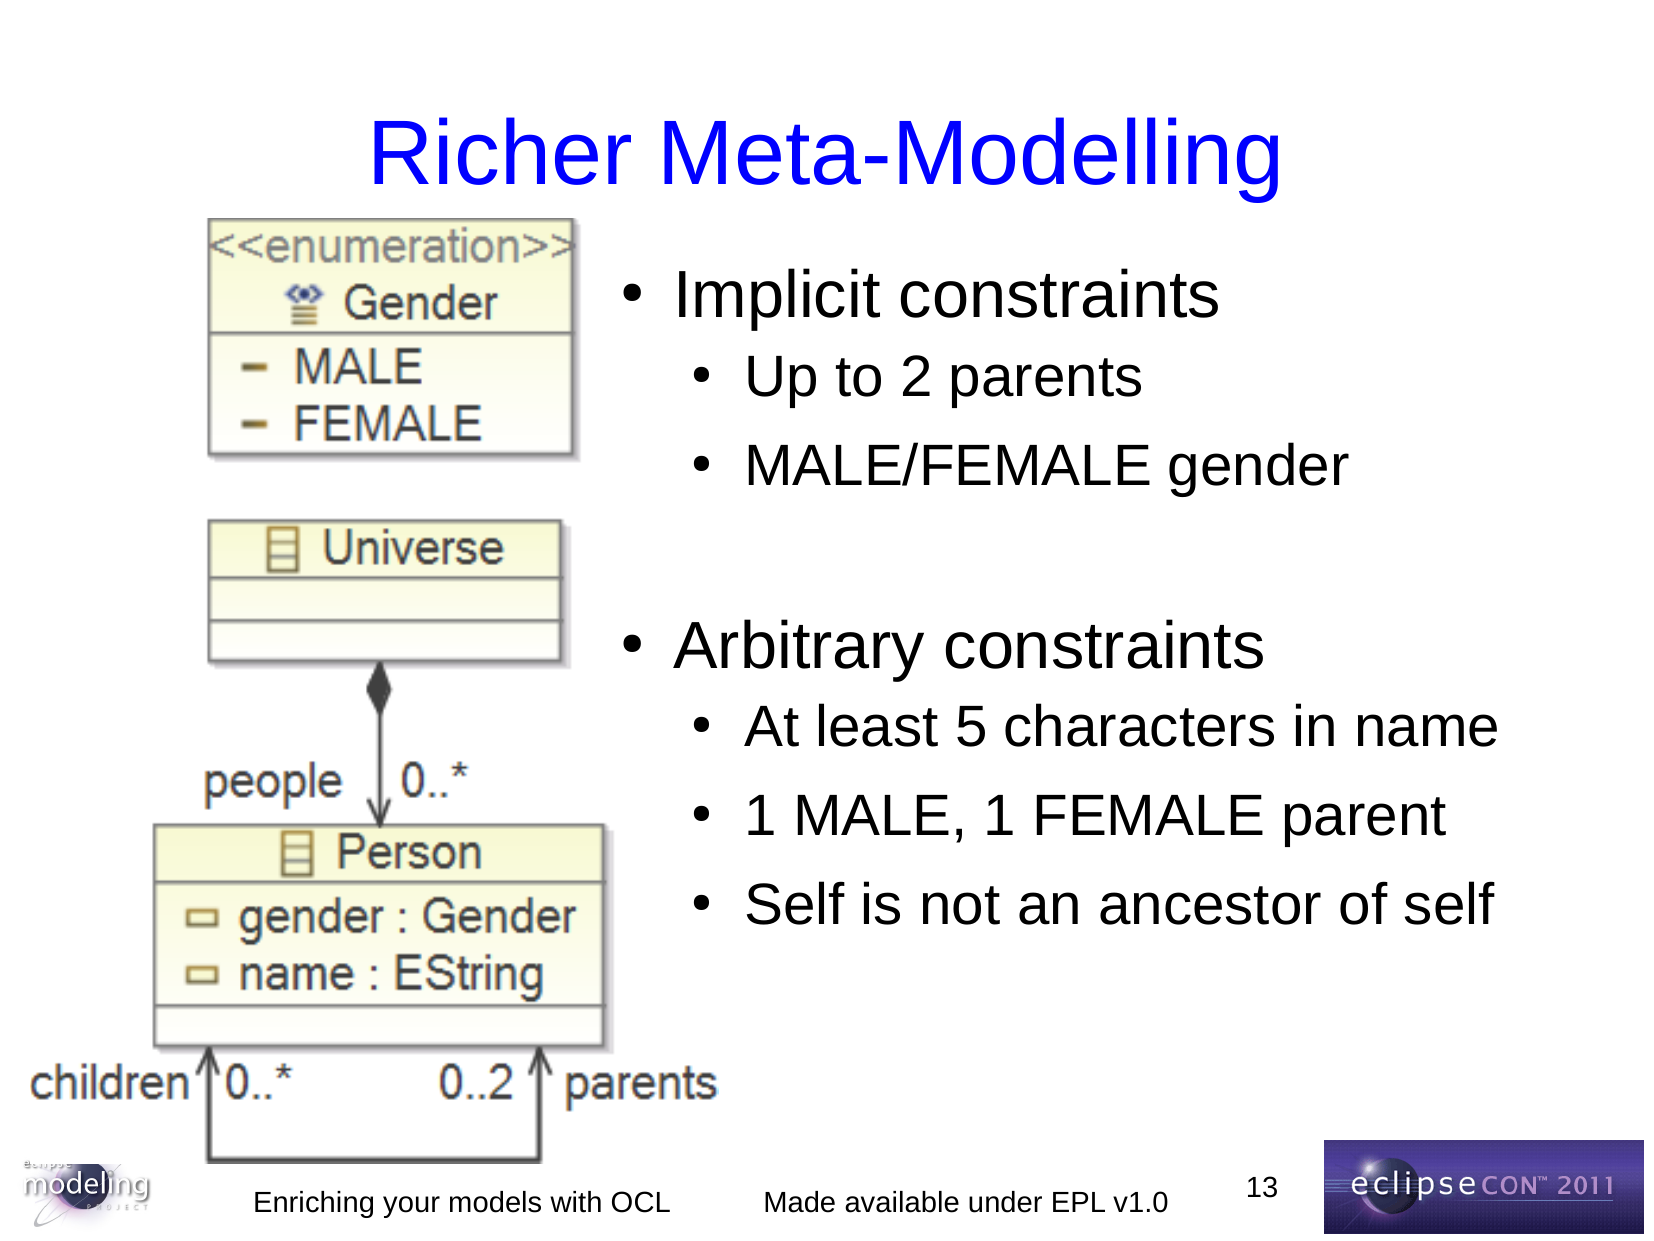

# Richer Meta-Modelling
Implicit constraints
Up to 2 parents
MALE/FEMALE gender
Arbitrary constraints
At least 5 characters in name
1 MALE, 1 FEMALE parent
Self is not an ancestor of self
13
Enriching your models with OCL